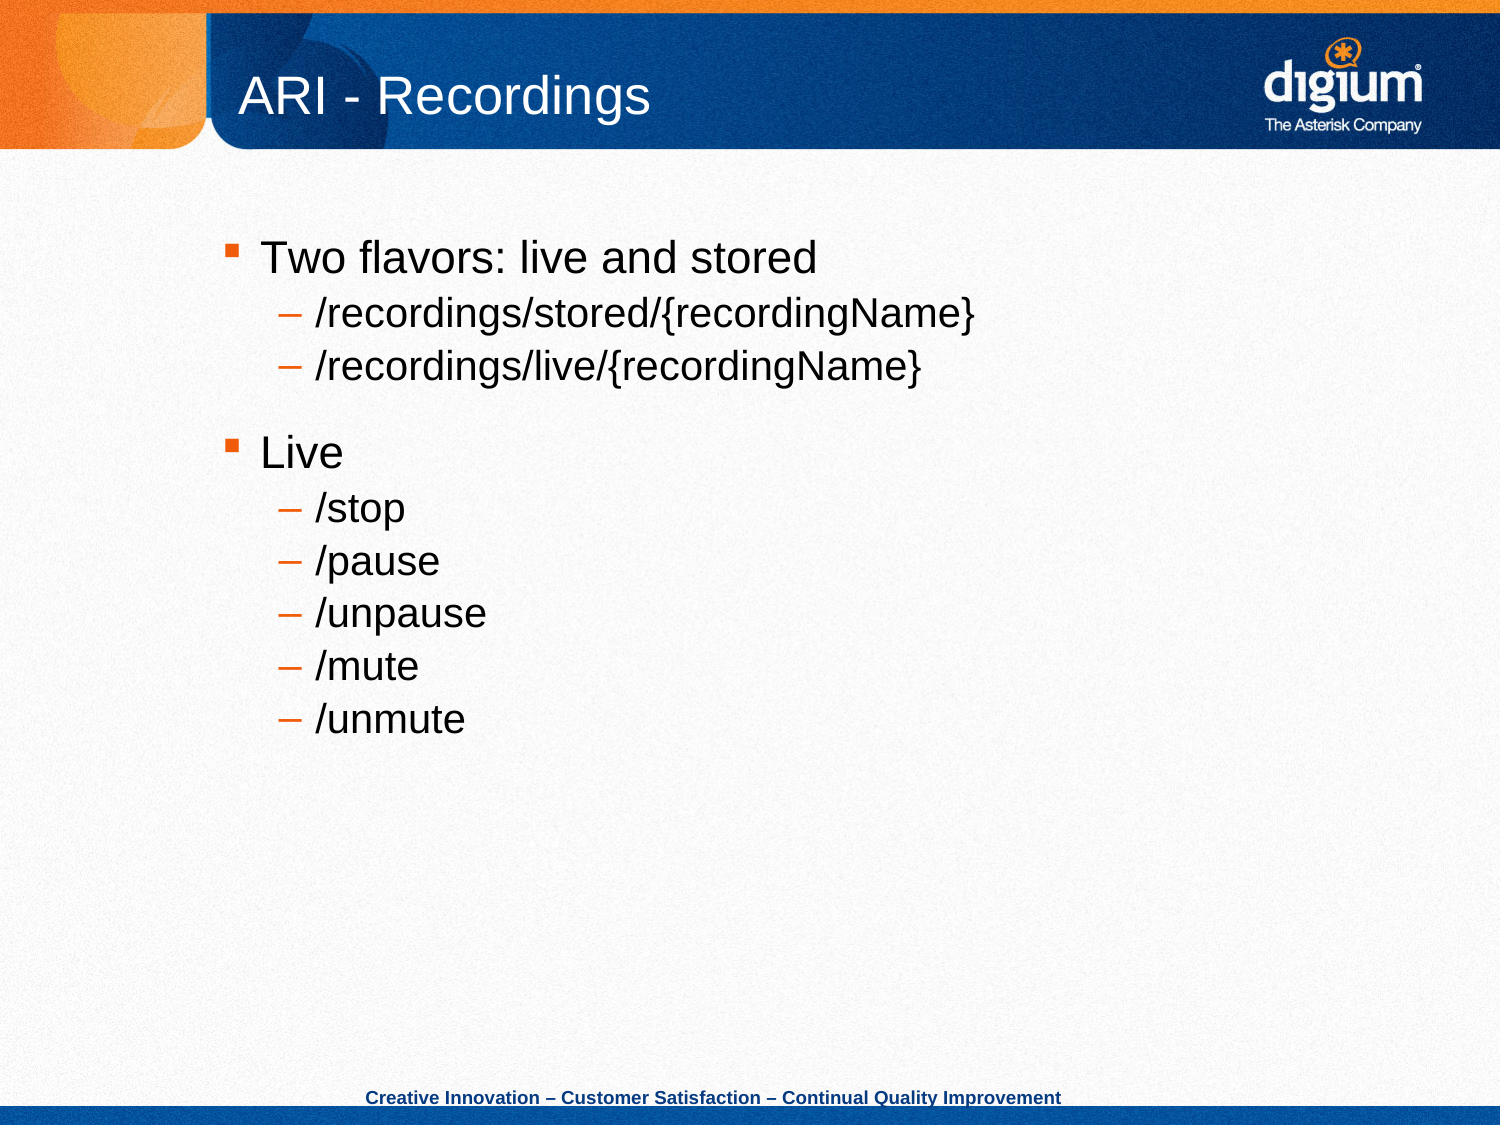

# ARI - Recordings
Two flavors: live and stored
/recordings/stored/{recordingName}
/recordings/live/{recordingName}
Live
/stop
/pause
/unpause
/mute
/unmute